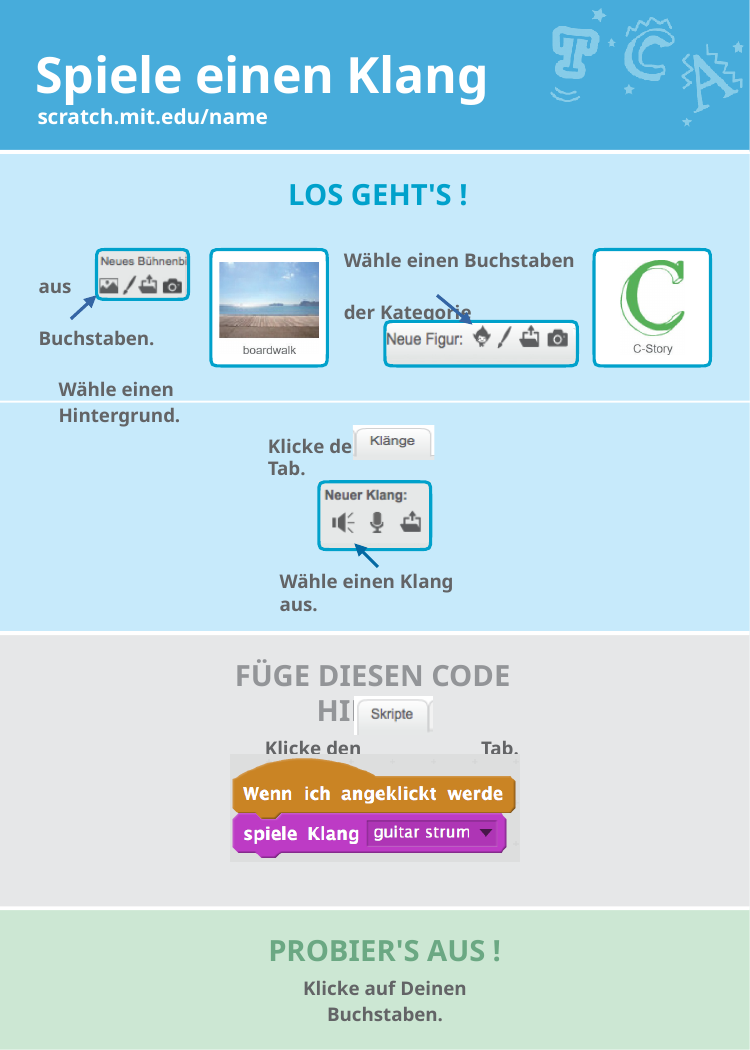

Spiele einen Klang
scratch.mit.edu/name
LOS GEHT'S !
				 Wähle einen Buchstaben aus
				 der Kategorie Buchstaben.
 Wähle einen
 Hintergrund.
Klicke den Tab.
Wähle einen Klang aus.
FÜGE DIESEN CODE HINZU :
	Klicke den Tab.
PROBIER'S AUS !
Klicke auf Deinen Buchstaben.